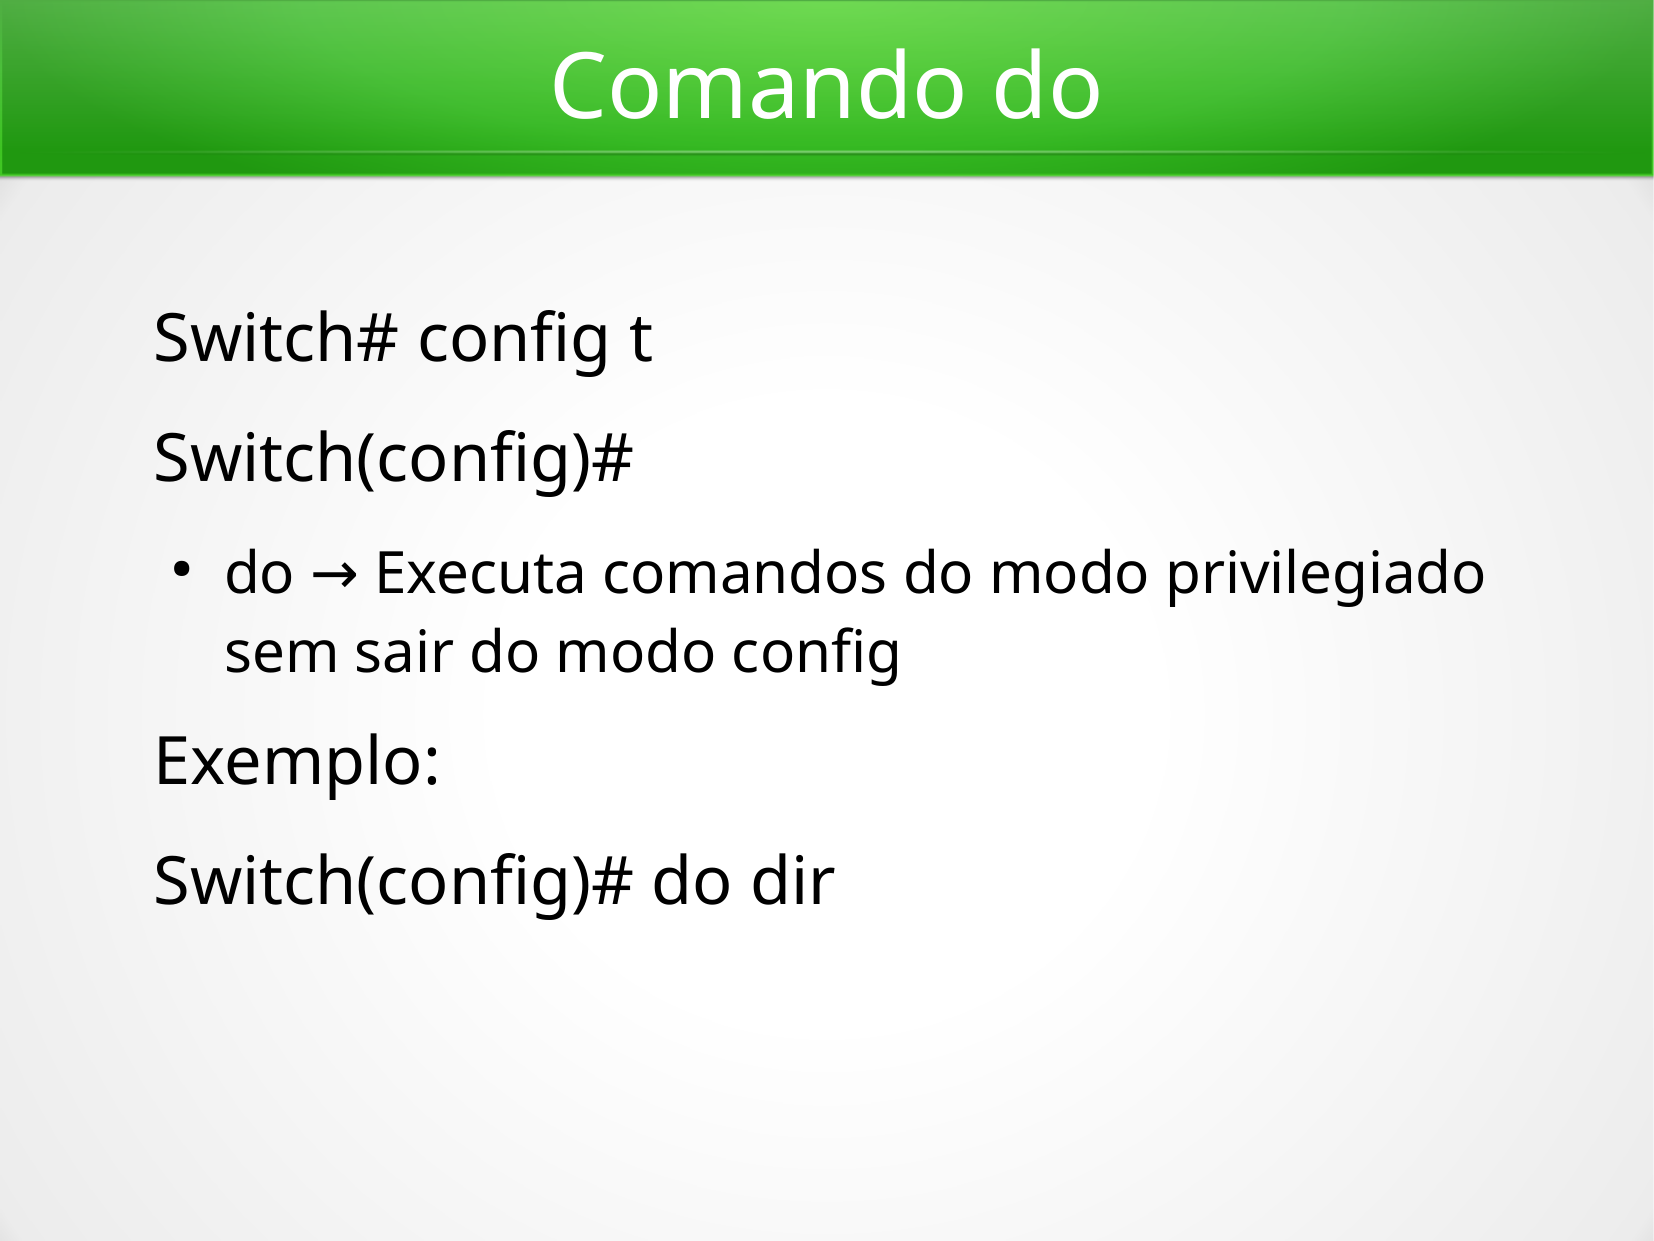

# Comando do
Switch# config t
Switch(config)#
do → Executa comandos do modo privilegiado sem sair do modo config
Exemplo:
Switch(config)# do dir